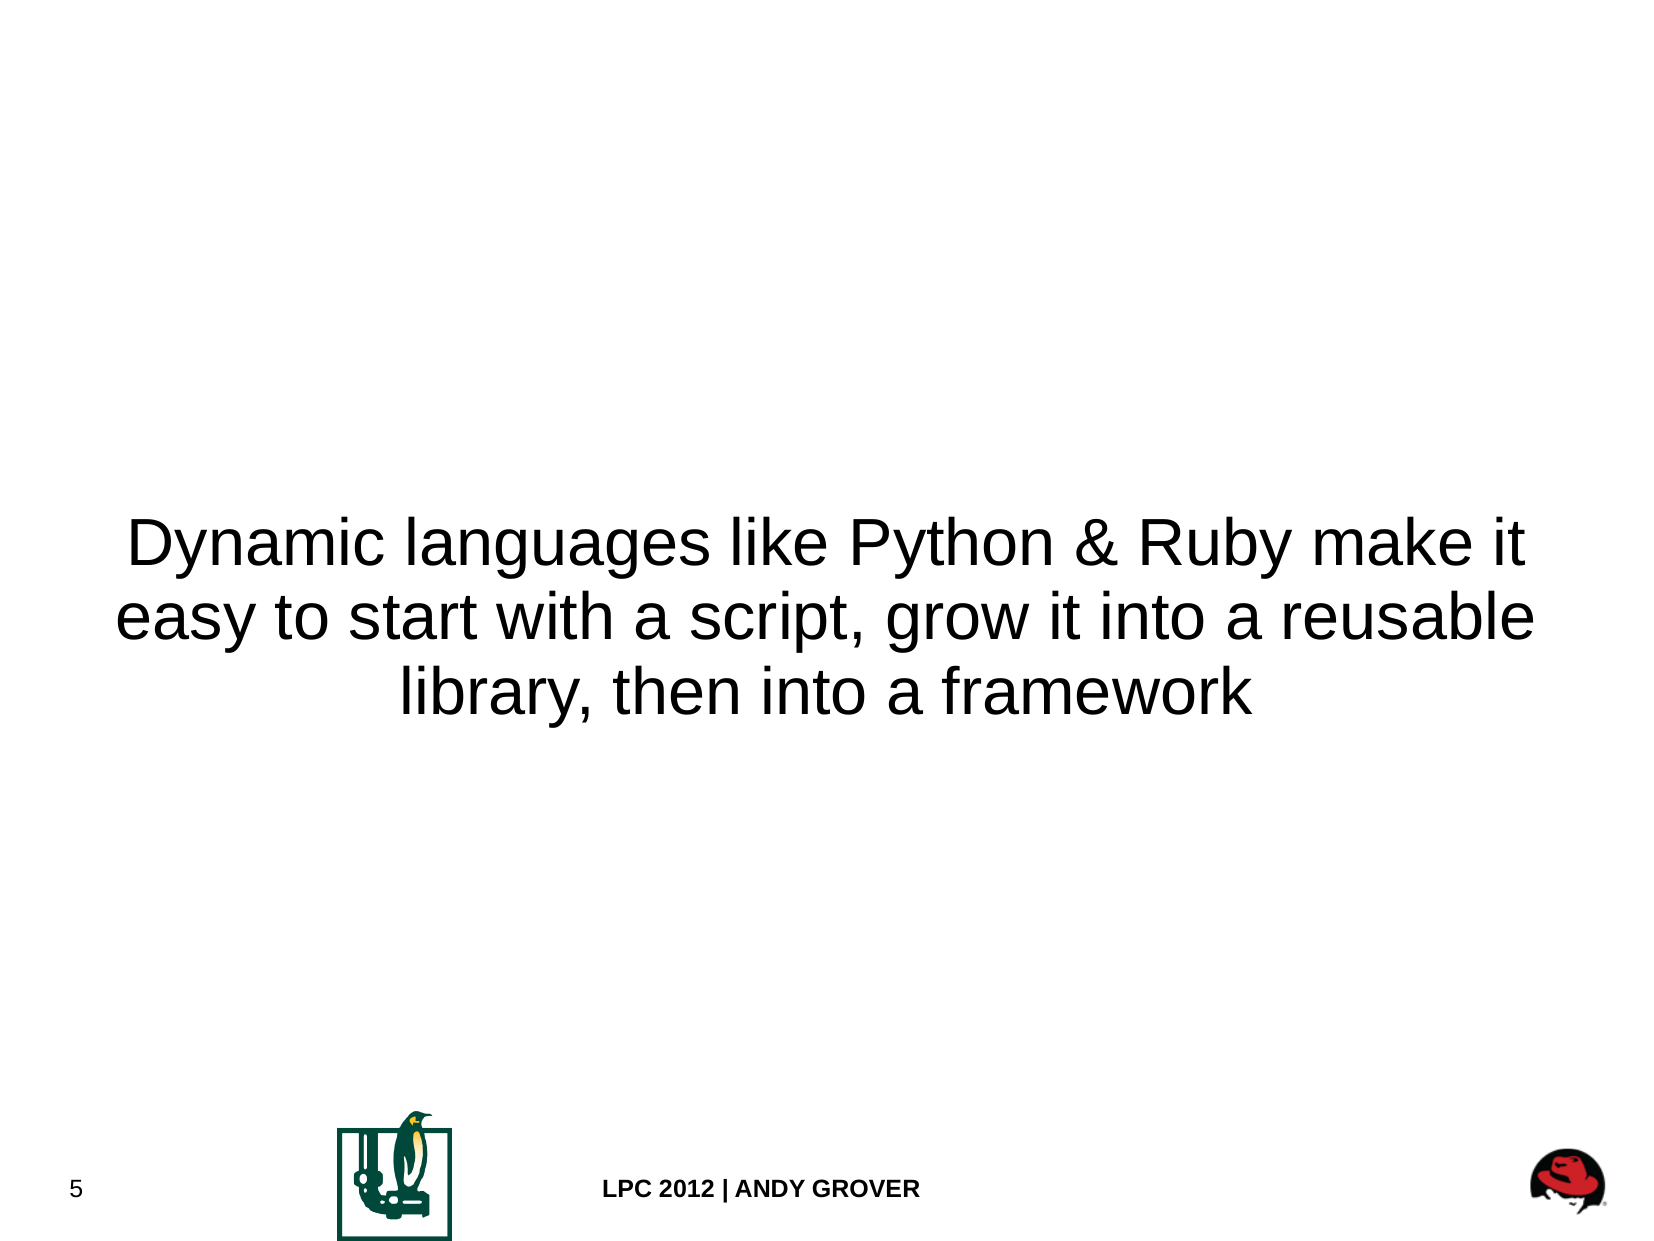

#
Dynamic languages like Python & Ruby make it easy to start with a script, grow it into a reusable library, then into a framework